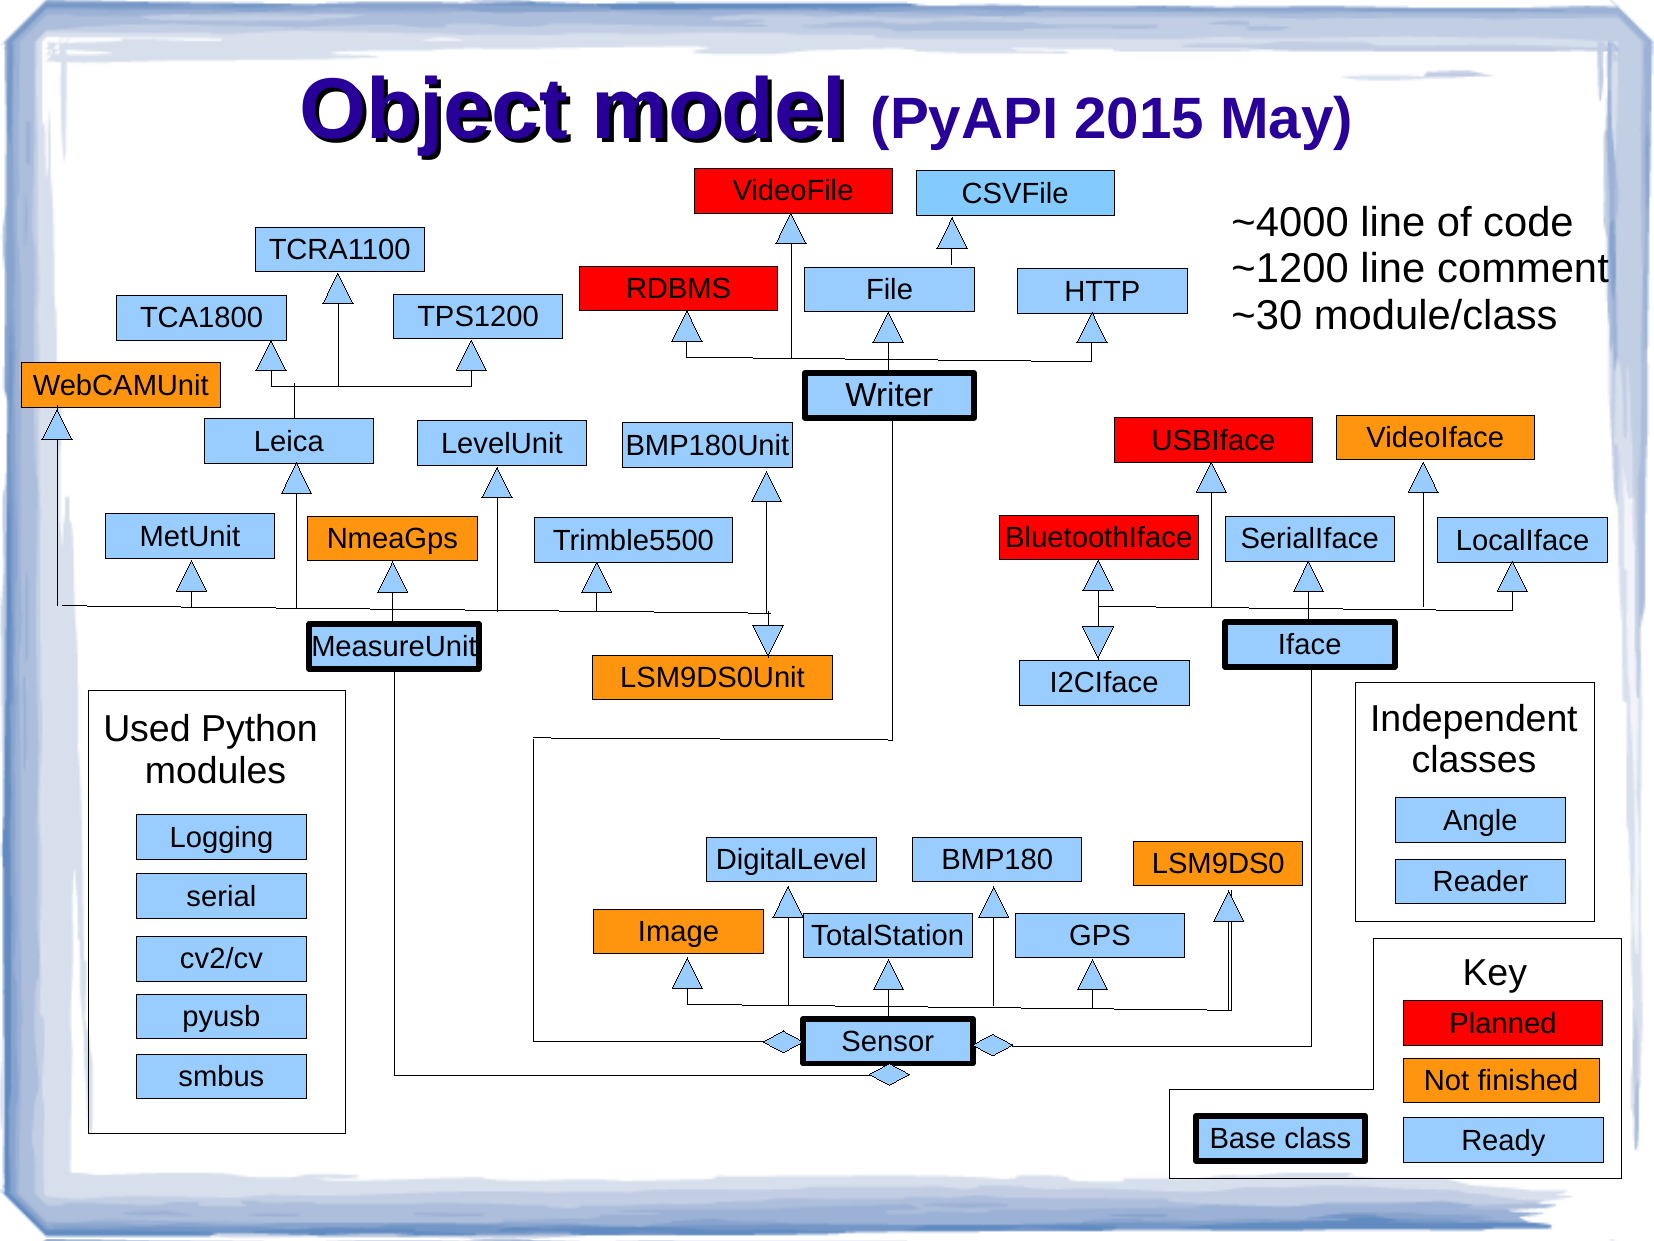

# Object model (PyAPI 2015 May)
VideoFile
CSVFile
~4000 line of code
~1200 line comment
~30 module/class
TCRA1100
RDBMS
File
HTTP
TPS1200
TCA1800
WebCAMUnit
Writer
VideoIface
USBIface
Leica
LevelUnit
BMP180Unit
MetUnit
BluetoothInterf
BluetoothIface
NmeaGps
SerialIface
Trimble5500
LocalIface
Iface
MeasureUnit
LSM9DS0Unit
I2CIface
Independent
classes
Used Python
modules
Angle
Logging
DigitalLevel
BMP180
LSM9DS0
Reader
serial
Image
TotalStation
GPS
cv2/cv
Key
pyusb
Planned
Sensor
smbus
Not finished
Base class
Ready